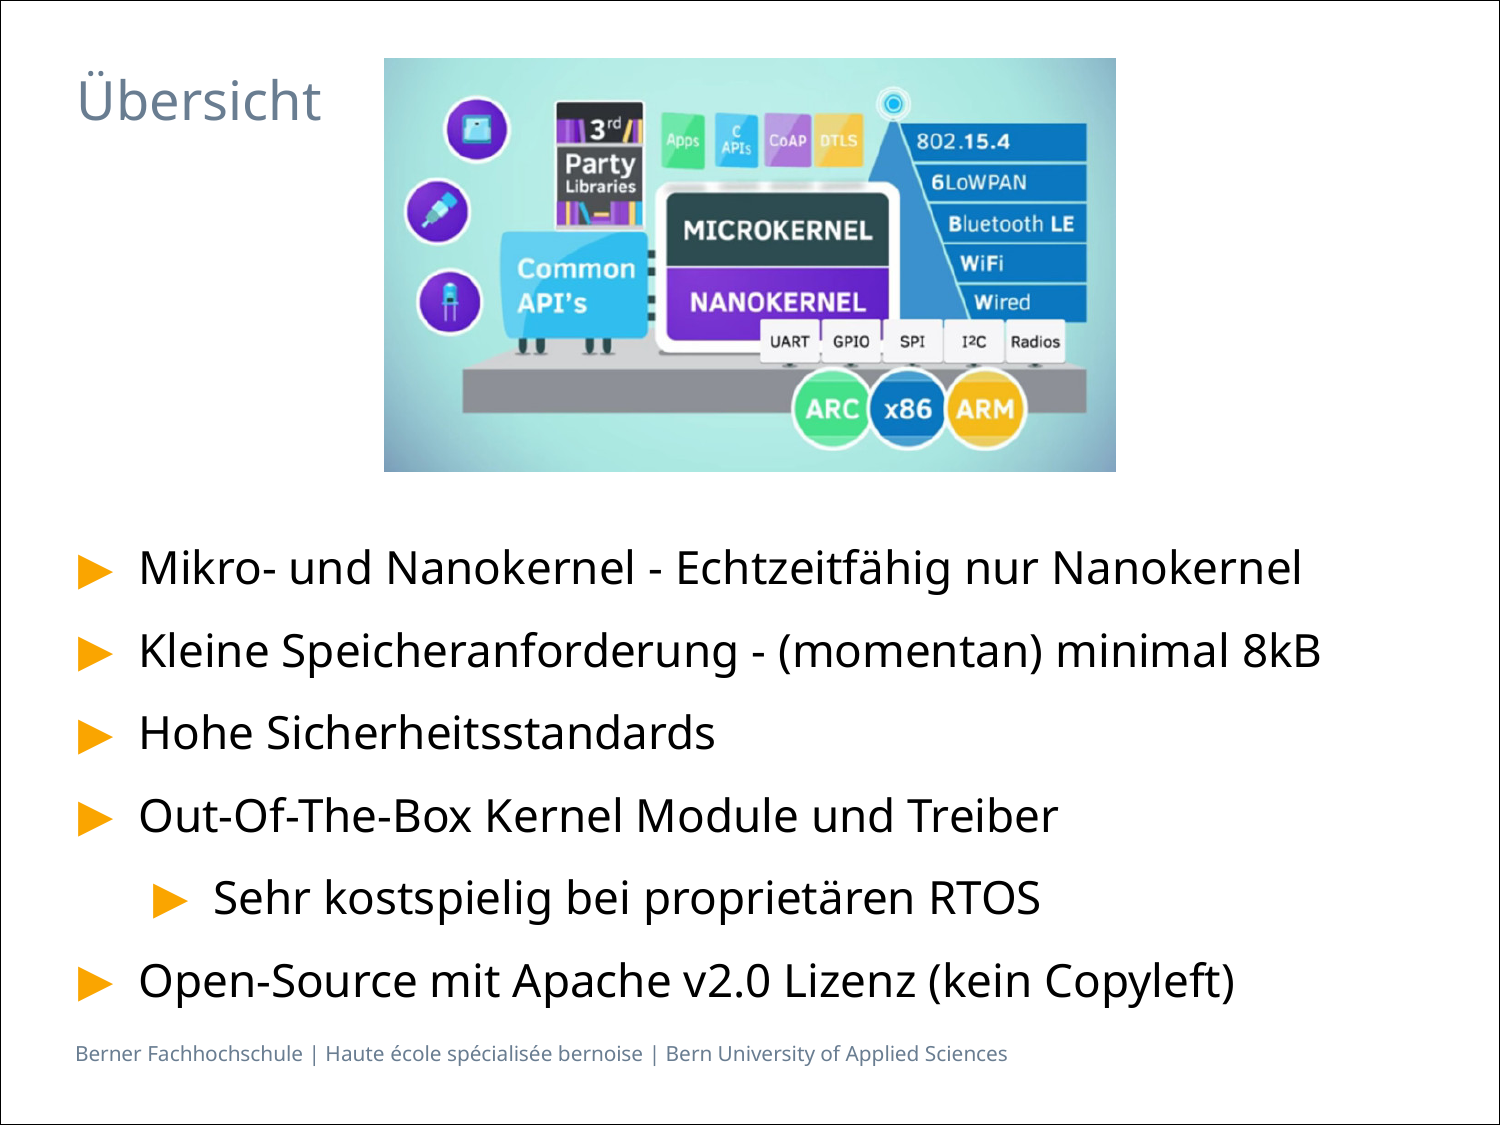

# Übersicht
Mikro- und Nanokernel - Echtzeitfähig nur Nanokernel
Kleine Speicheranforderung - (momentan) minimal 8kB
Hohe Sicherheitsstandards
Out-Of-The-Box Kernel Module und Treiber
Sehr kostspielig bei proprietären RTOS
Open-Source mit Apache v2.0 Lizenz (kein Copyleft)